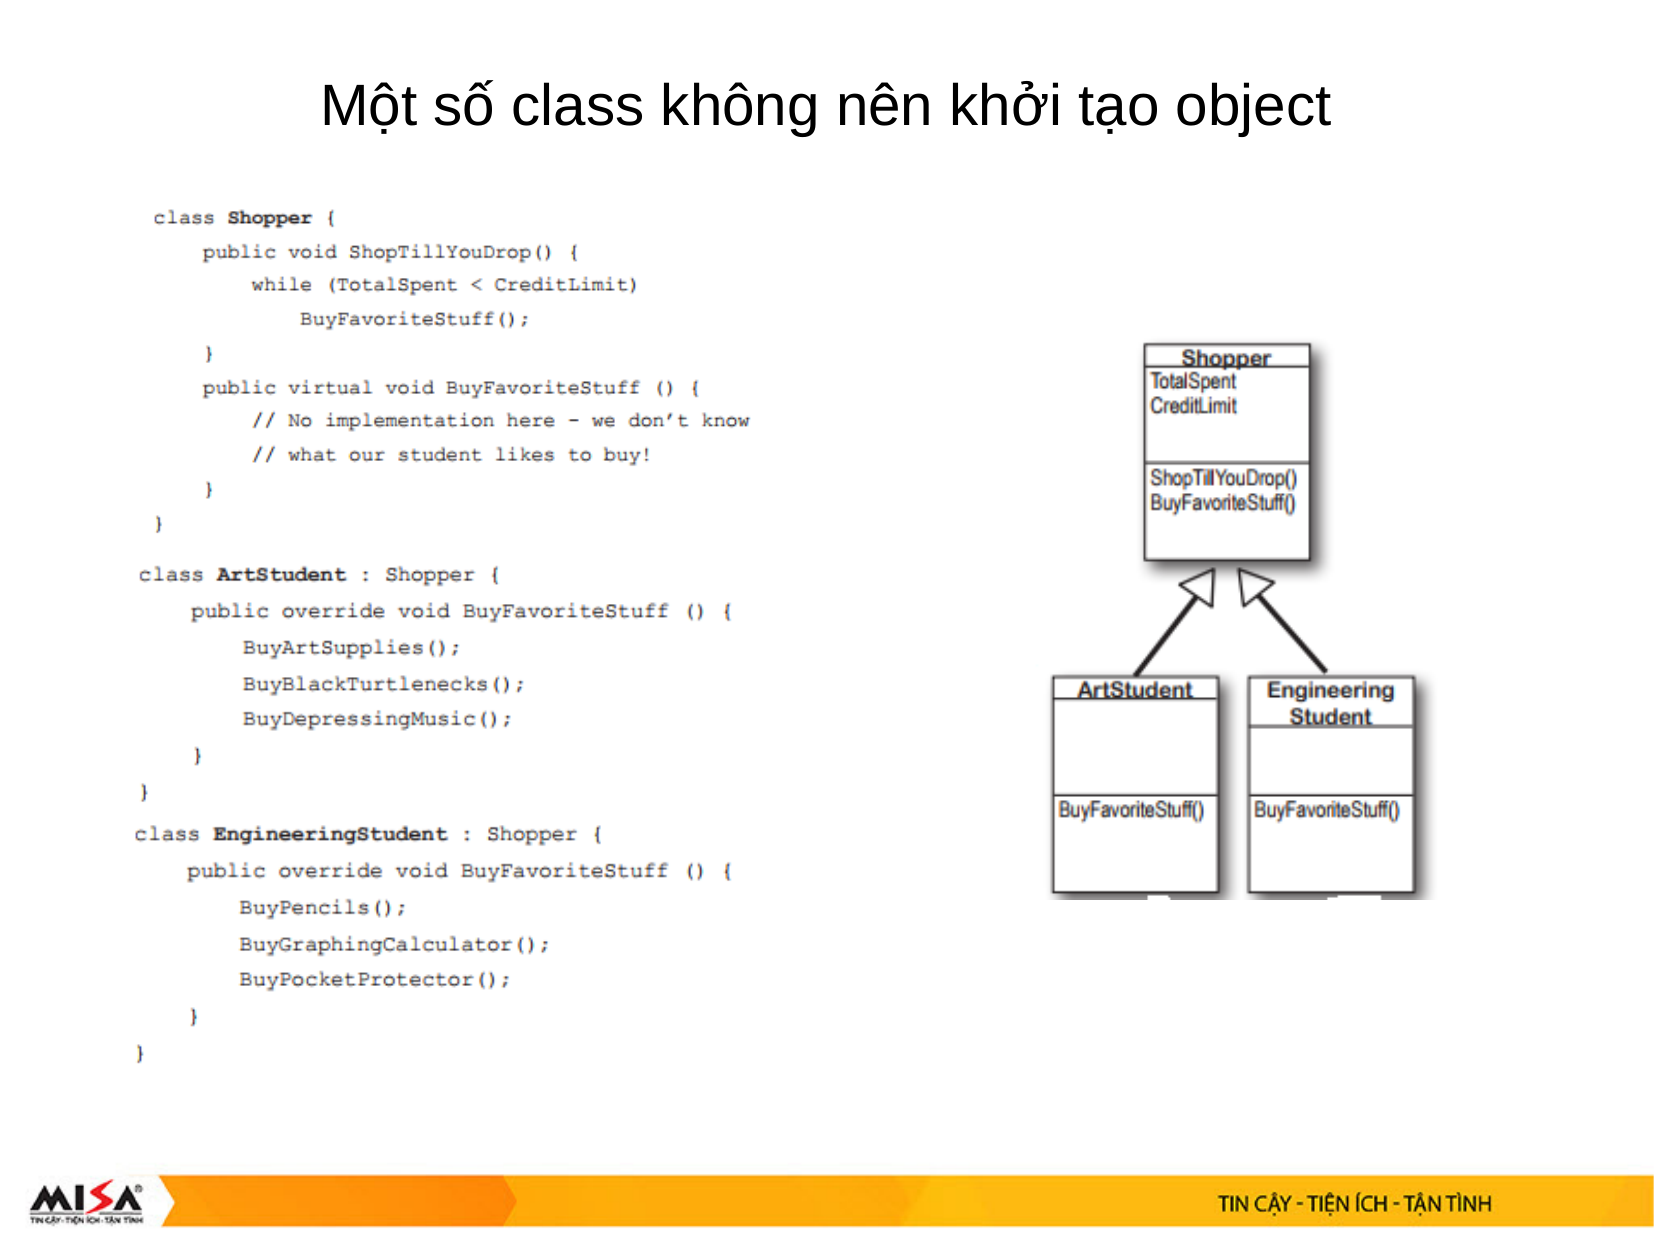

# Một số class không nên khởi tạo object